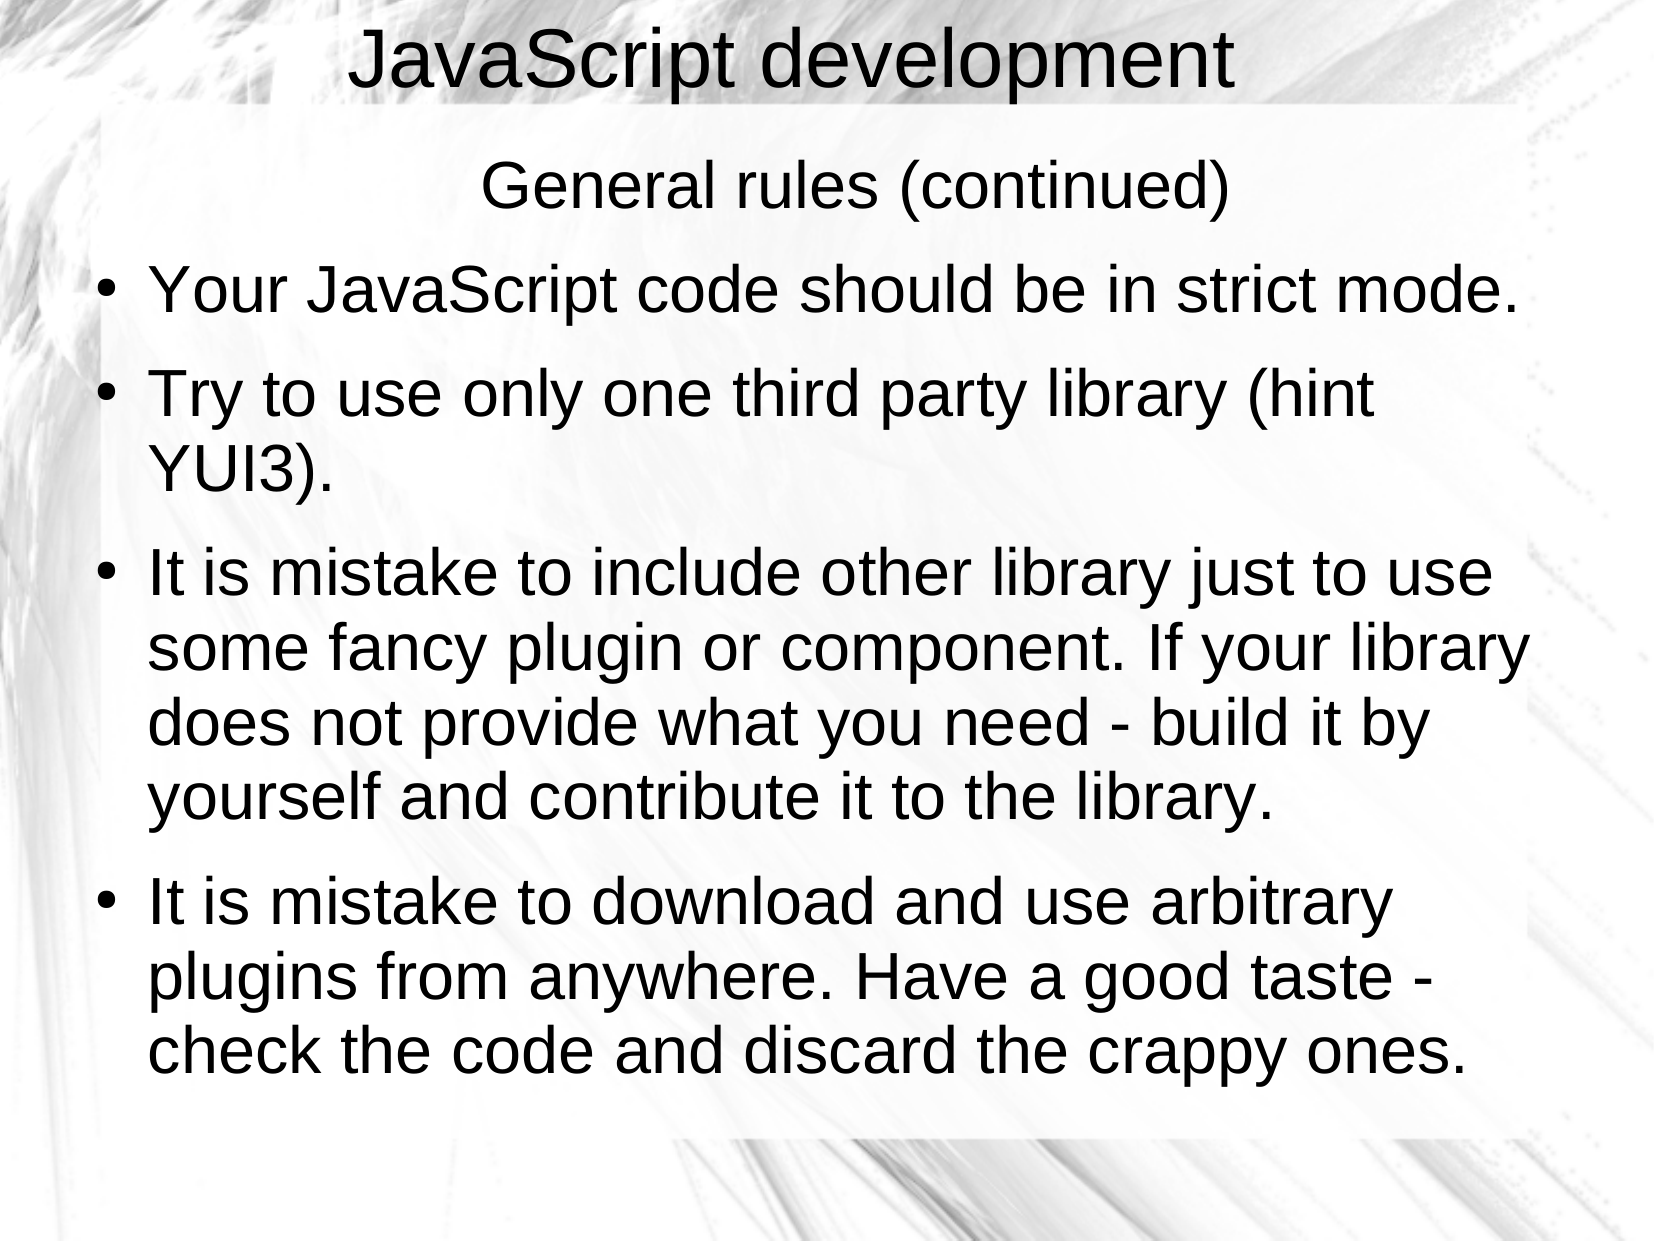

# JavaScript development
General rules (continued)
Your JavaScript code should be in strict mode.
Try to use only one third party library (hint YUI3).
It is mistake to include other library just to use some fancy plugin or component. If your library does not provide what you need - build it by yourself and contribute it to the library.
It is mistake to download and use arbitrary plugins from anywhere. Have a good taste - check the code and discard the crappy ones.